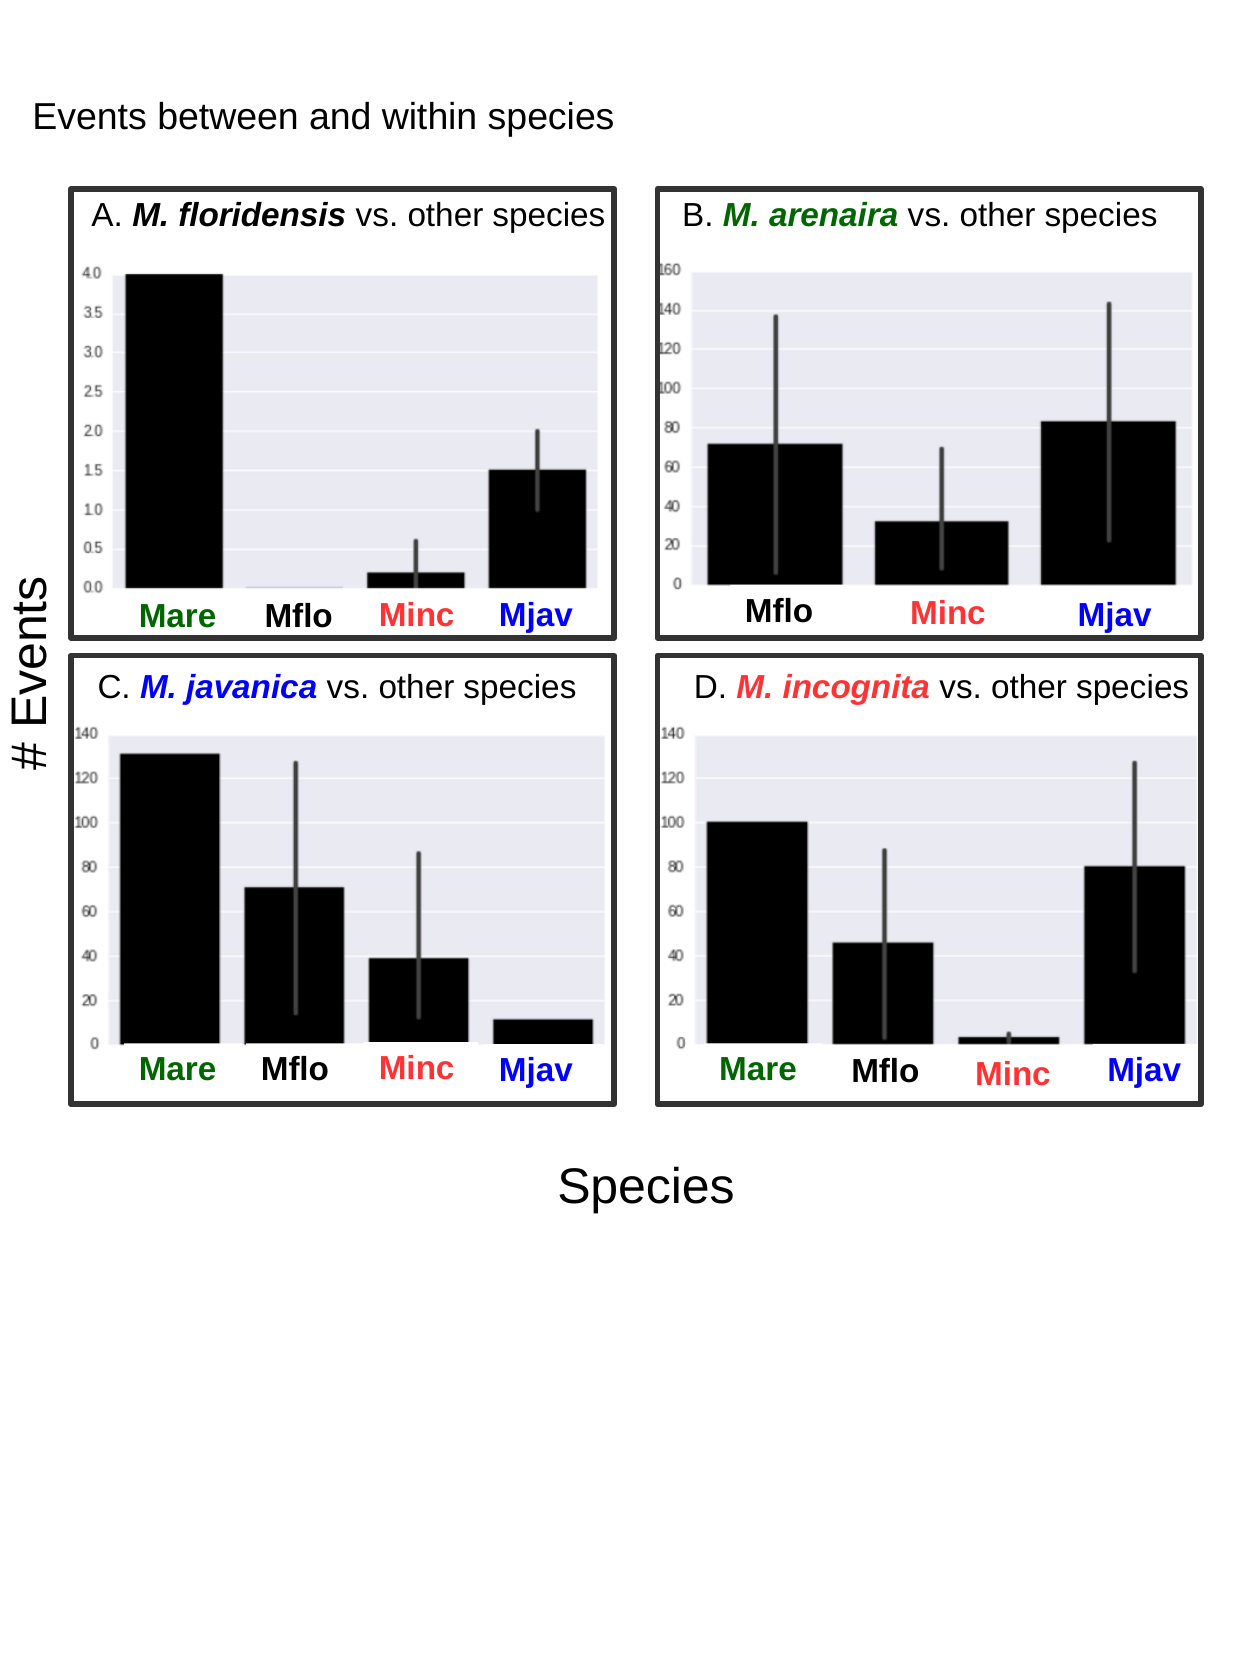

Events between and within species
A. M. floridensis vs. other species
B. M. arenaira vs. other species
# Events
Mflo
Minc
Mjav
Mjav
Minc
Mare
Mflo
C. M. javanica vs. other species
D. M. incognita vs. other species
Minc
Mare
Mare
Mflo
Mjav
Mjav
Mflo
Minc
Species